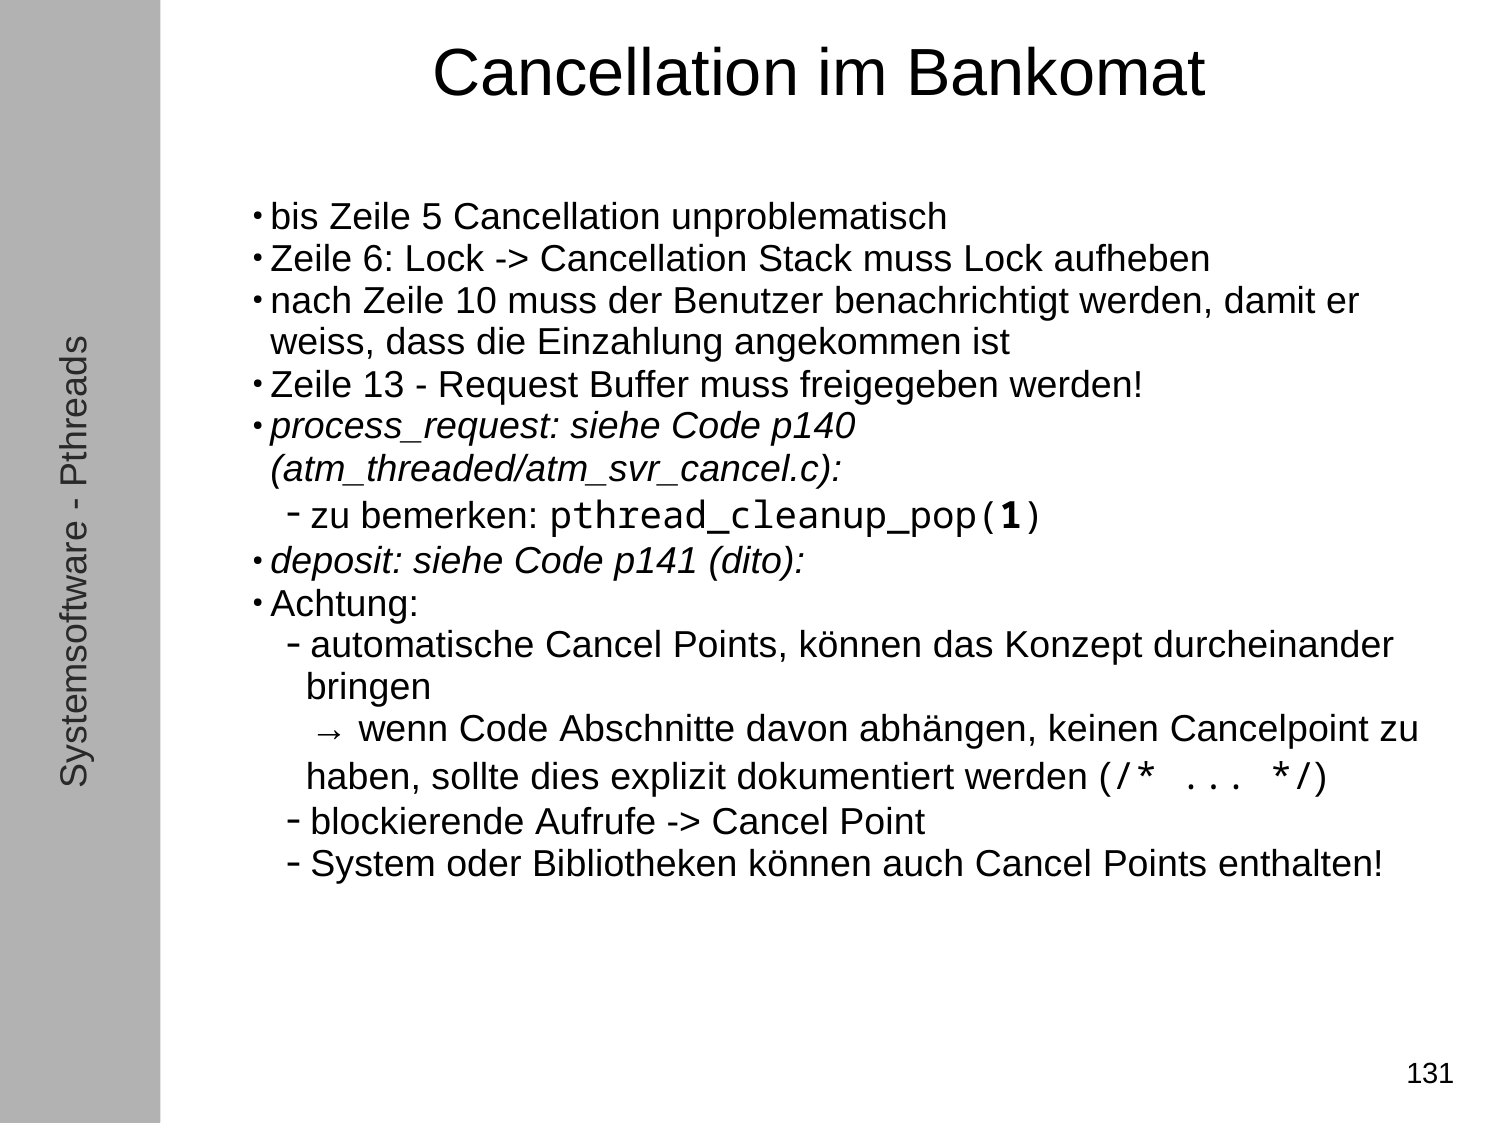

Cancellation im Bankomat
bis Zeile 5 Cancellation unproblematisch
Zeile 6: Lock -> Cancellation Stack muss Lock aufheben
nach Zeile 10 muss der Benutzer benachrichtigt werden, damit er weiss, dass die Einzahlung angekommen ist
Zeile 13 - Request Buffer muss freigegeben werden!
process_request: siehe Code p140 (atm_threaded/atm_svr_cancel.c):
zu bemerken: pthread_cleanup_pop(1)
deposit: siehe Code p141 (dito):
Achtung:
automatische Cancel Points, können das Konzept durcheinander bringen
→ wenn Code Abschnitte davon abhängen, keinen Cancelpoint zu haben, sollte dies explizit dokumentiert werden (/* ... */)
blockierende Aufrufe -> Cancel Point
System oder Bibliotheken können auch Cancel Points enthalten!
Systemsoftware - Pthreads